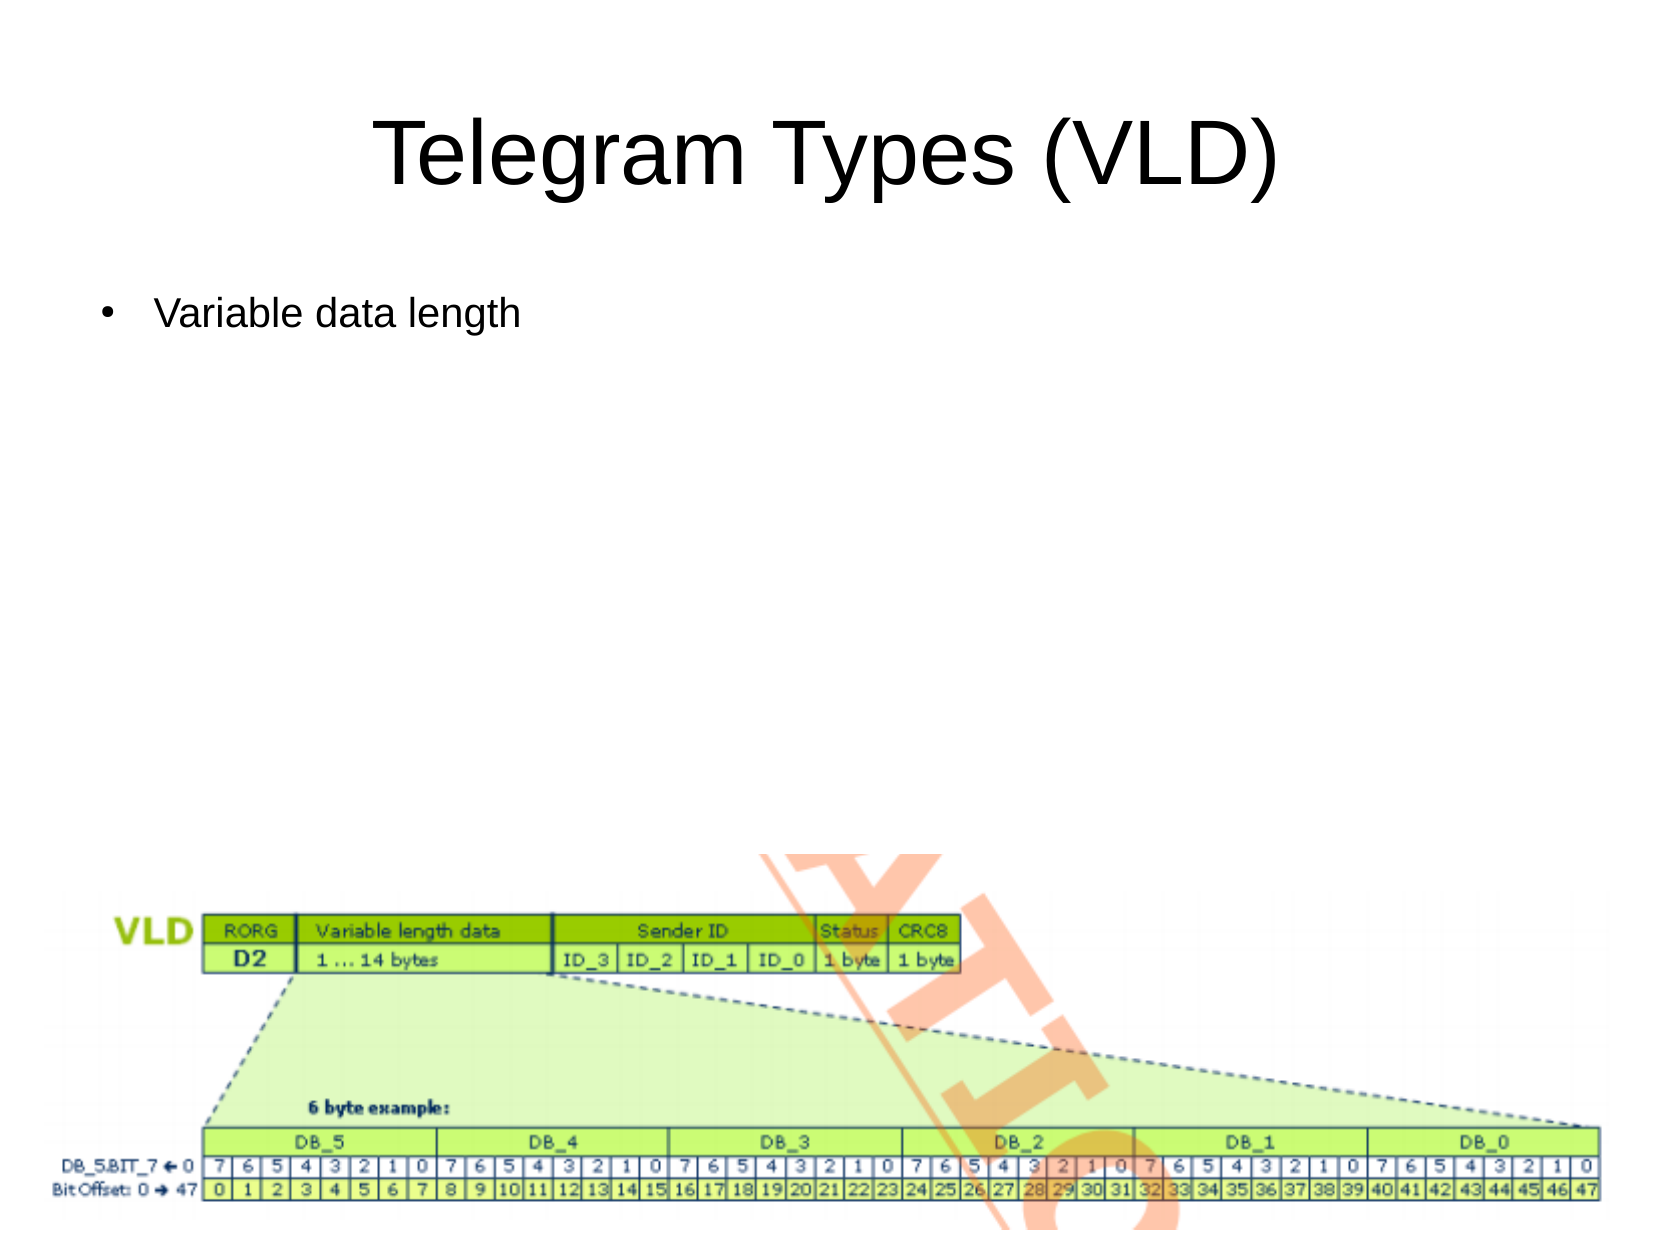

# Telegram Types (VLD)
Variable data length